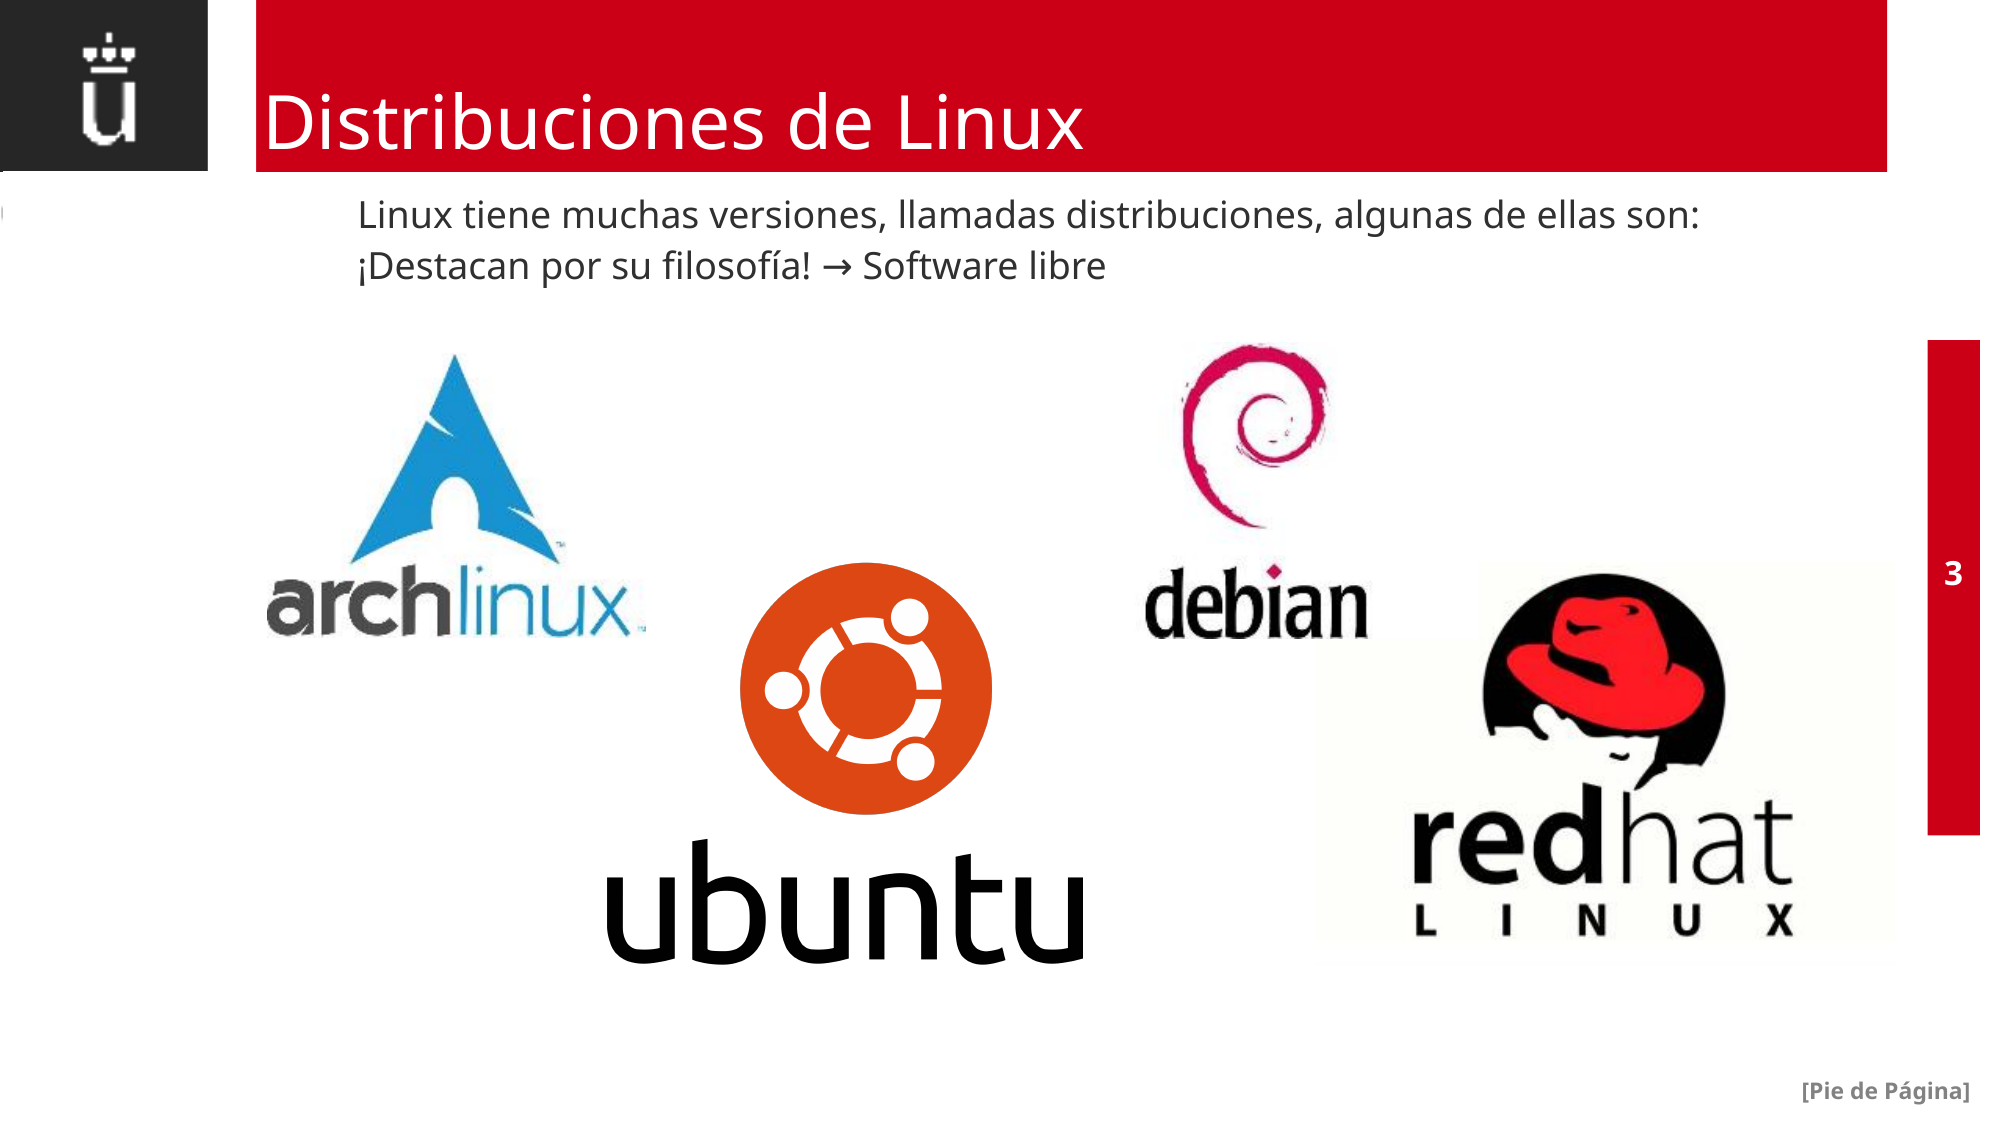

Distribuciones de Linux
# Linux tiene muchas versiones, llamadas distribuciones, algunas de ellas son:
¡Destacan por su filosofía! → Software libre
[Pie de Página]